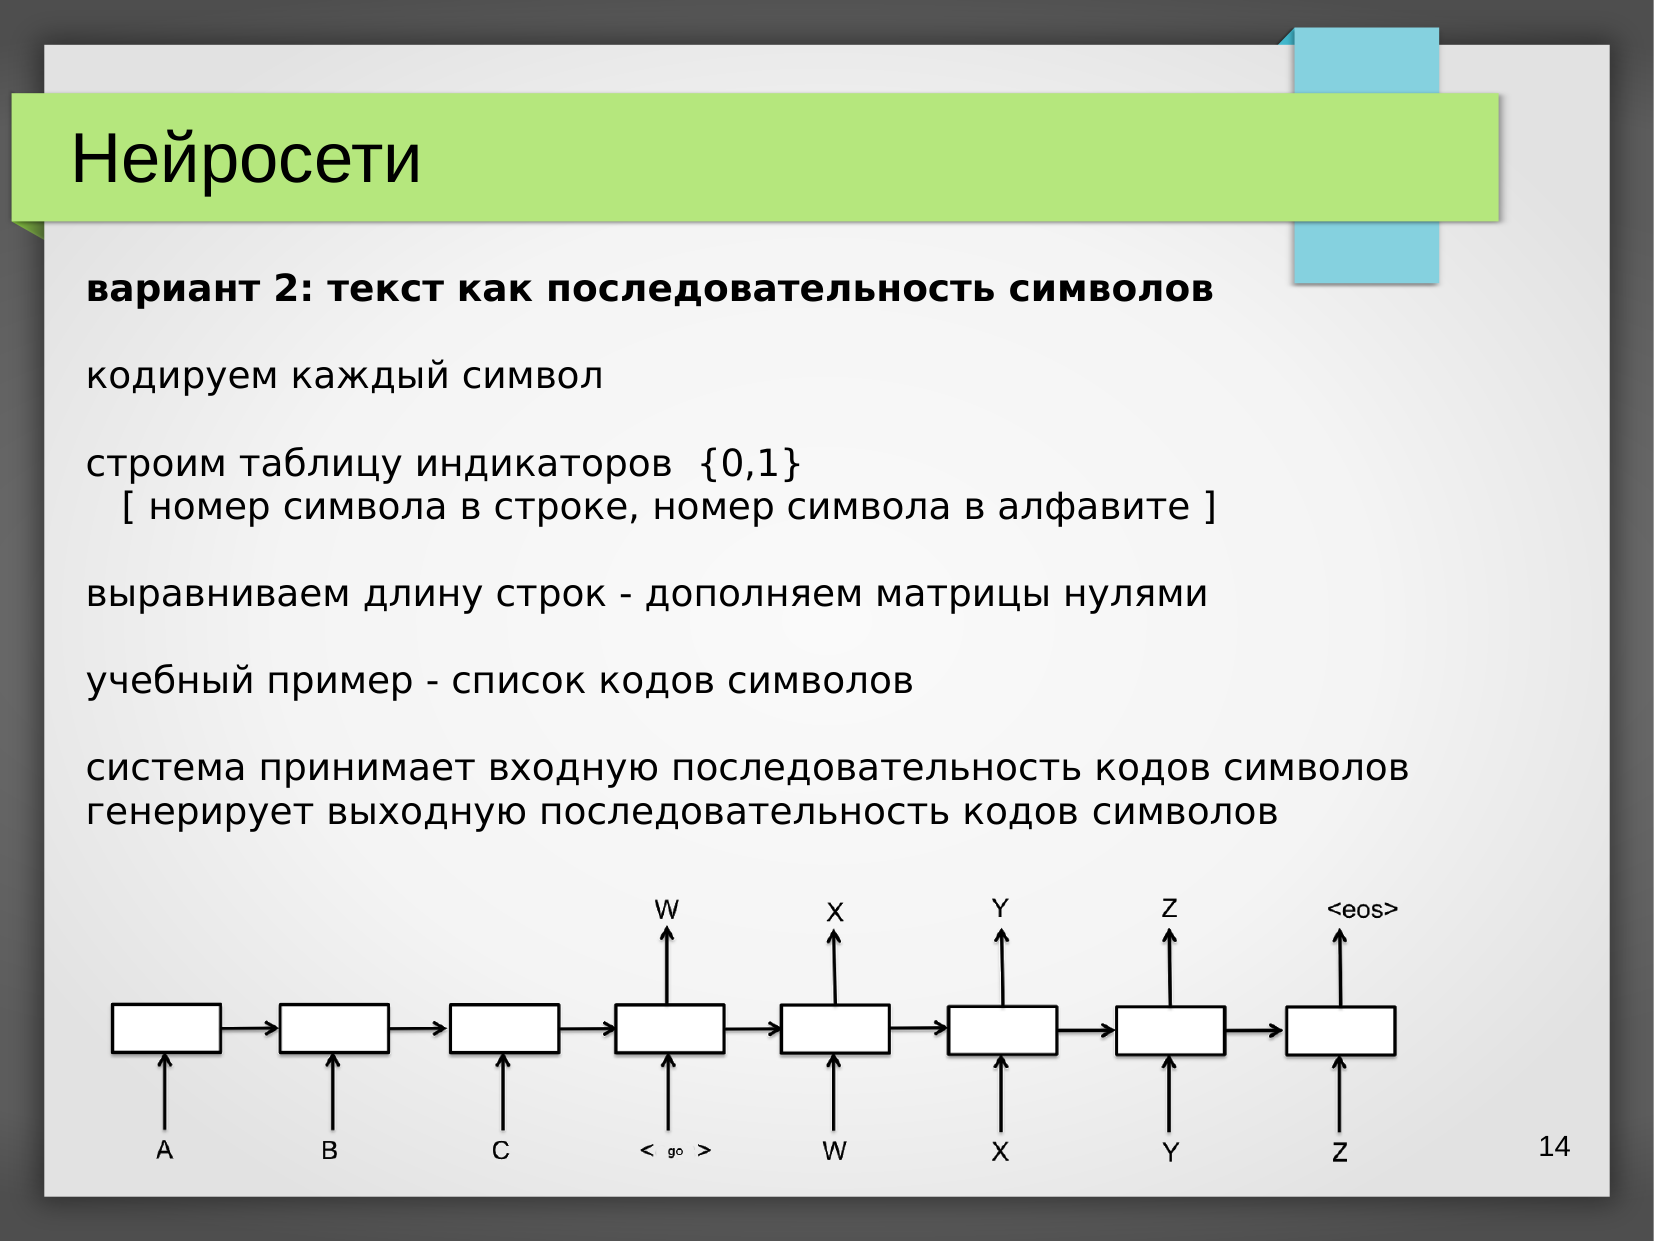

# Нейросети
вариант 2: текст как последовательность символов
кодируем каждый символ
строим таблицу индикаторов {0,1}
 [ номер символа в строке, номер символа в алфавите ]
выравниваем длину строк - дополняем матрицы нулями
учебный пример - список кодов символов
система принимает входную последовательность кодов символов генерирует выходную последовательность кодов символов
14